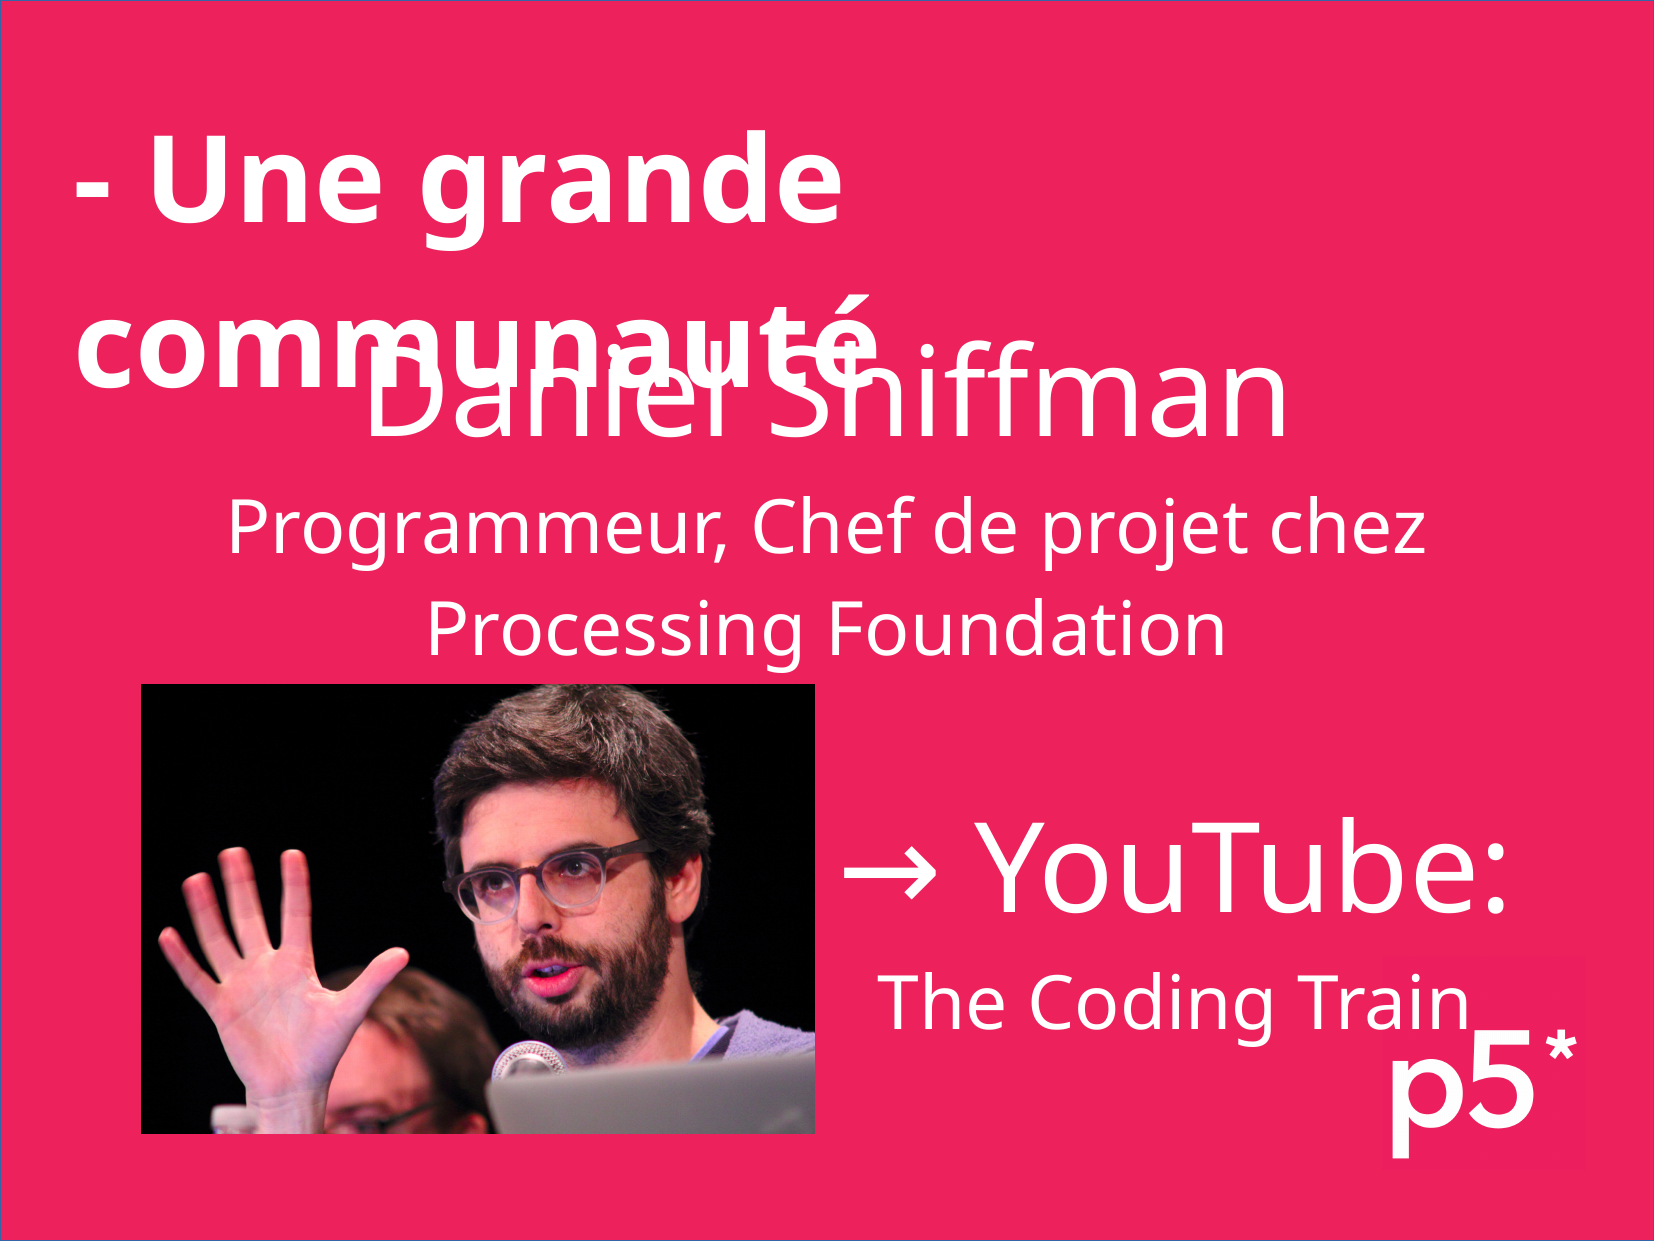

#
- Une grande communauté
Daniel Shiffman
Programmeur, Chef de projet chez Processing Foundation
→ YouTube:
The Coding Train